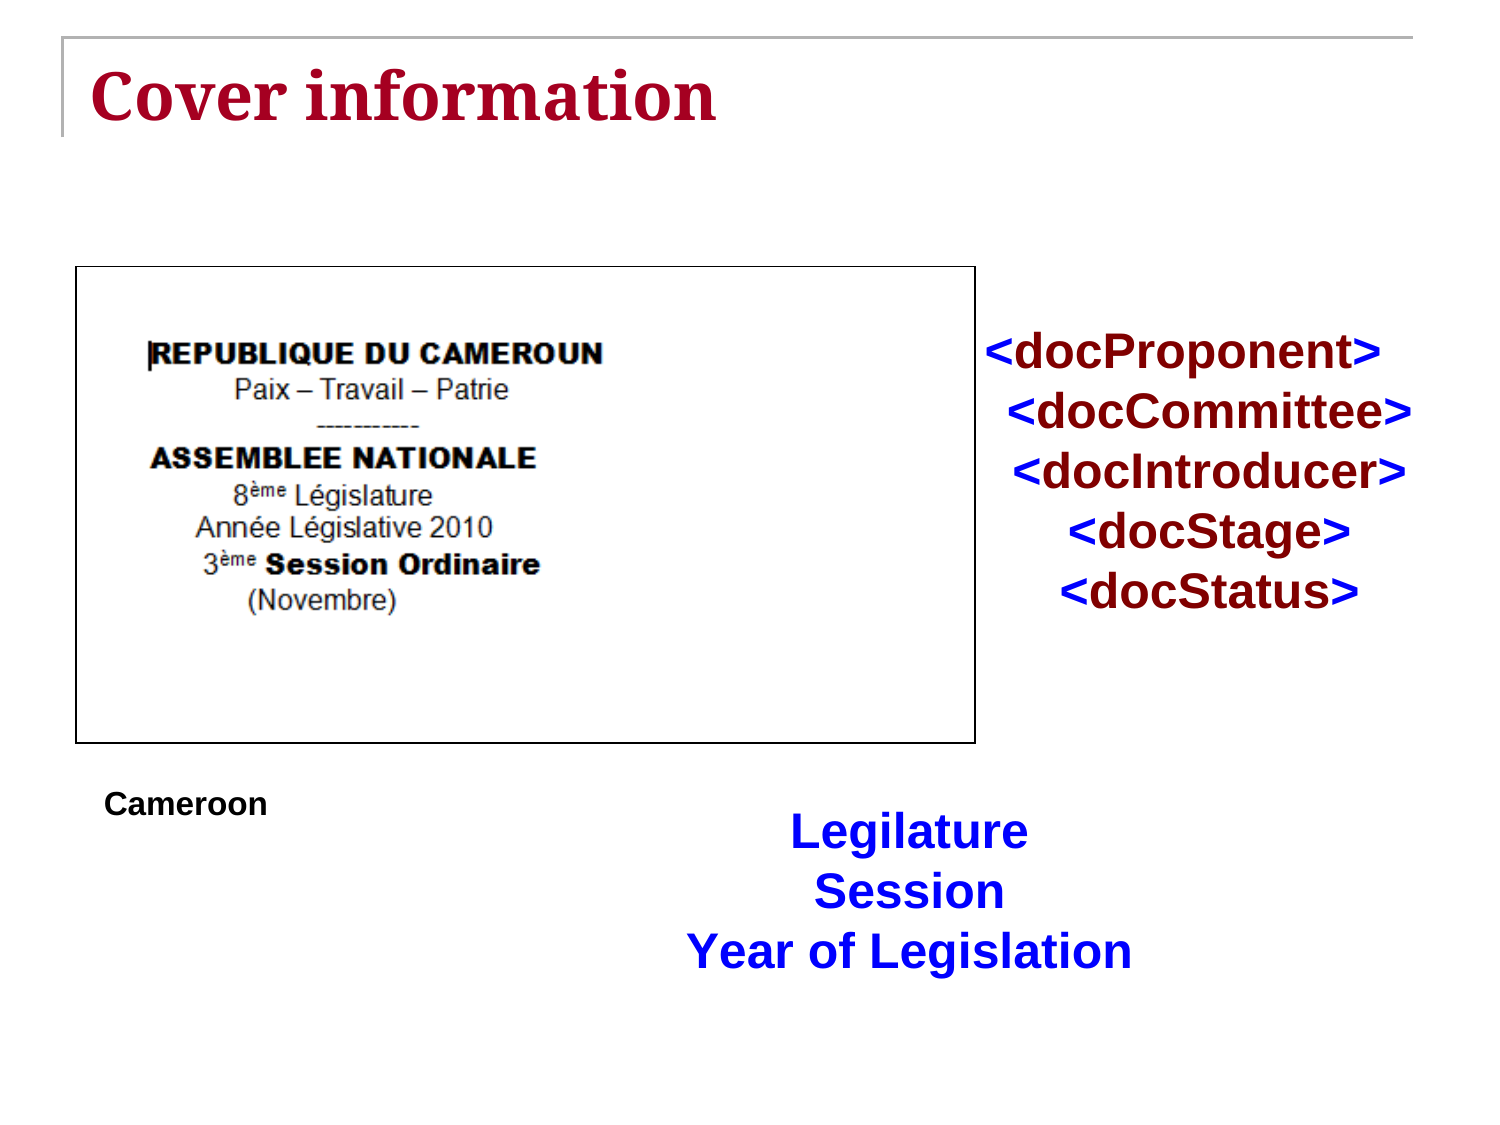

# Cover information
				<docProponent>
				<docCommittee>
				<docIntroducer>
				<docStage>
				<docStatus>
Legilature
Session
Year of Legislation
Cameroon